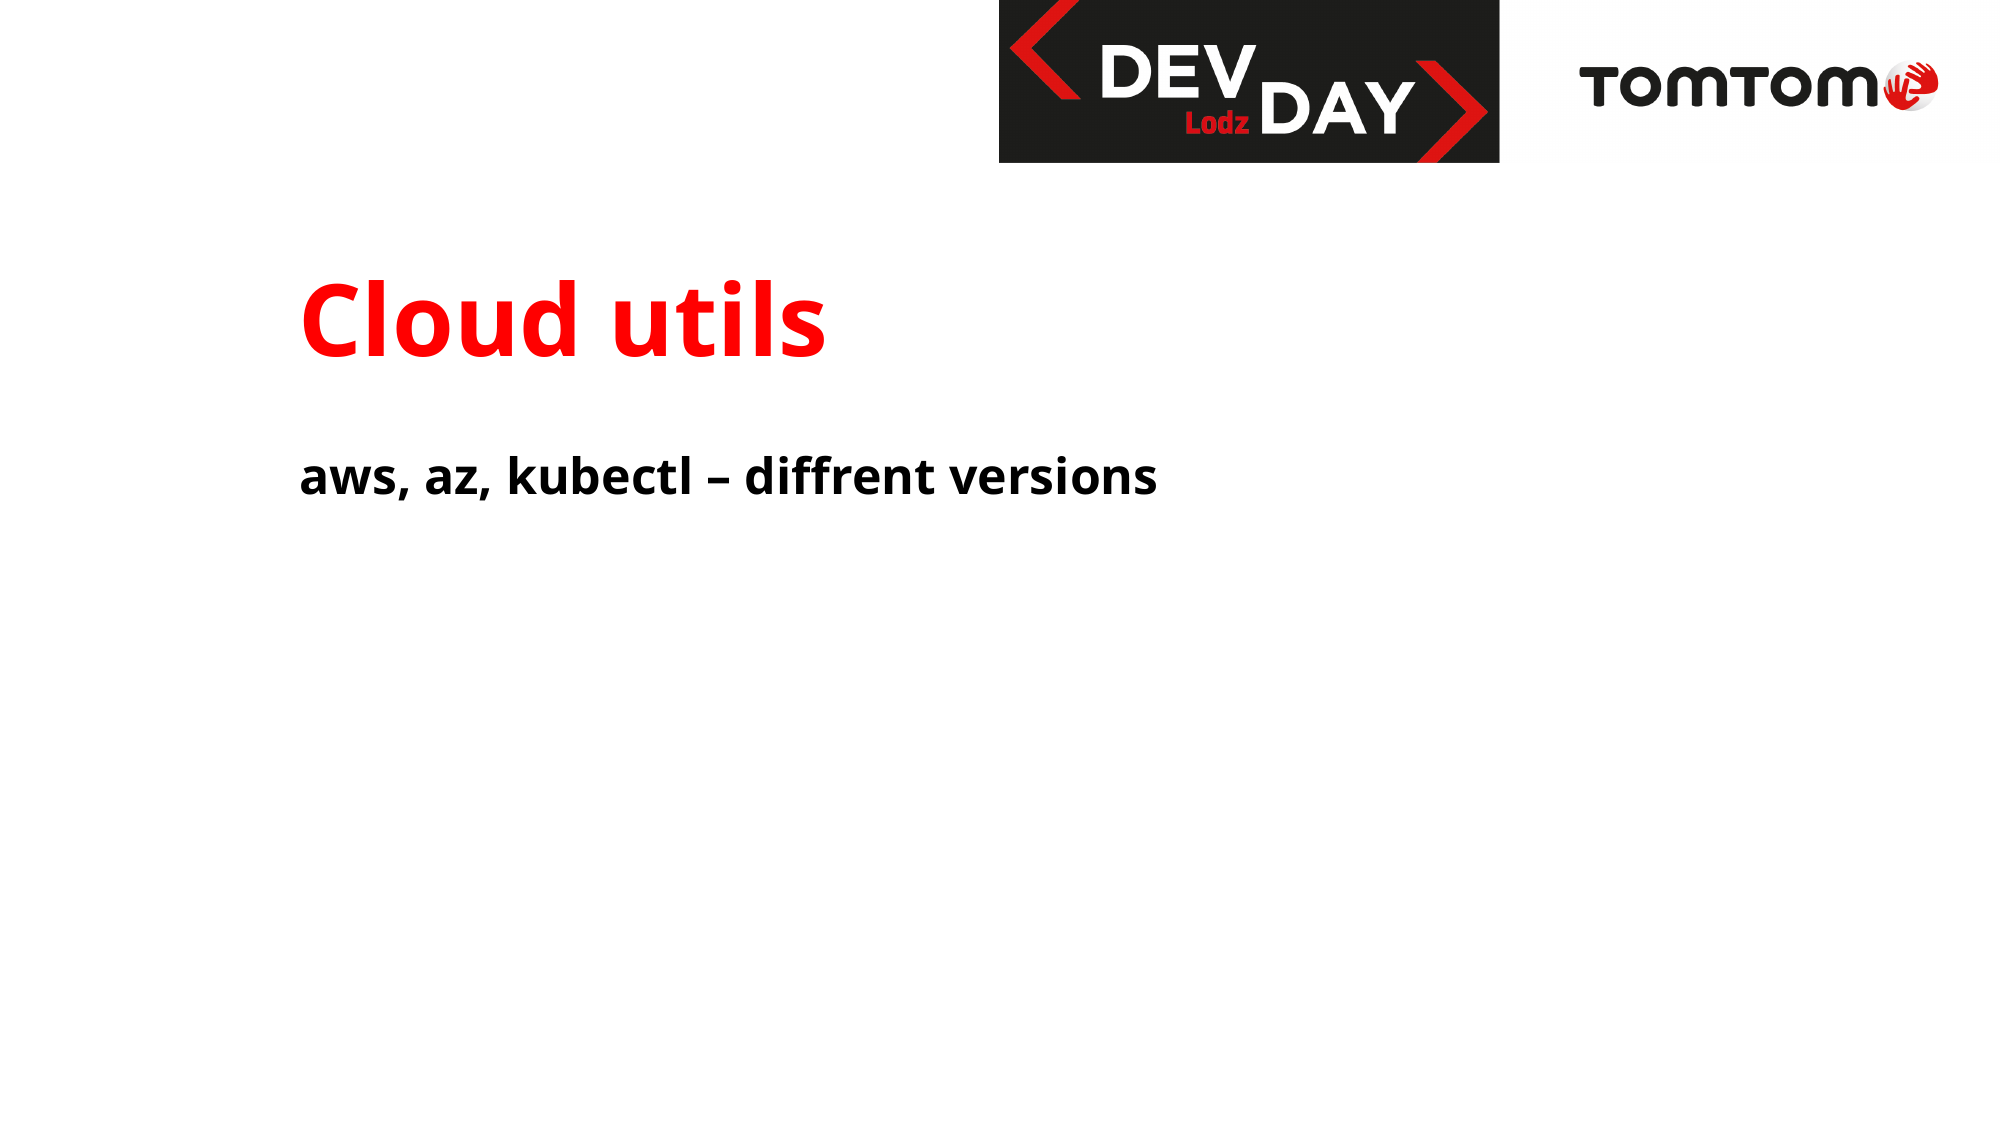

Cloud utils
aws, az, kubectl – diffrent versions